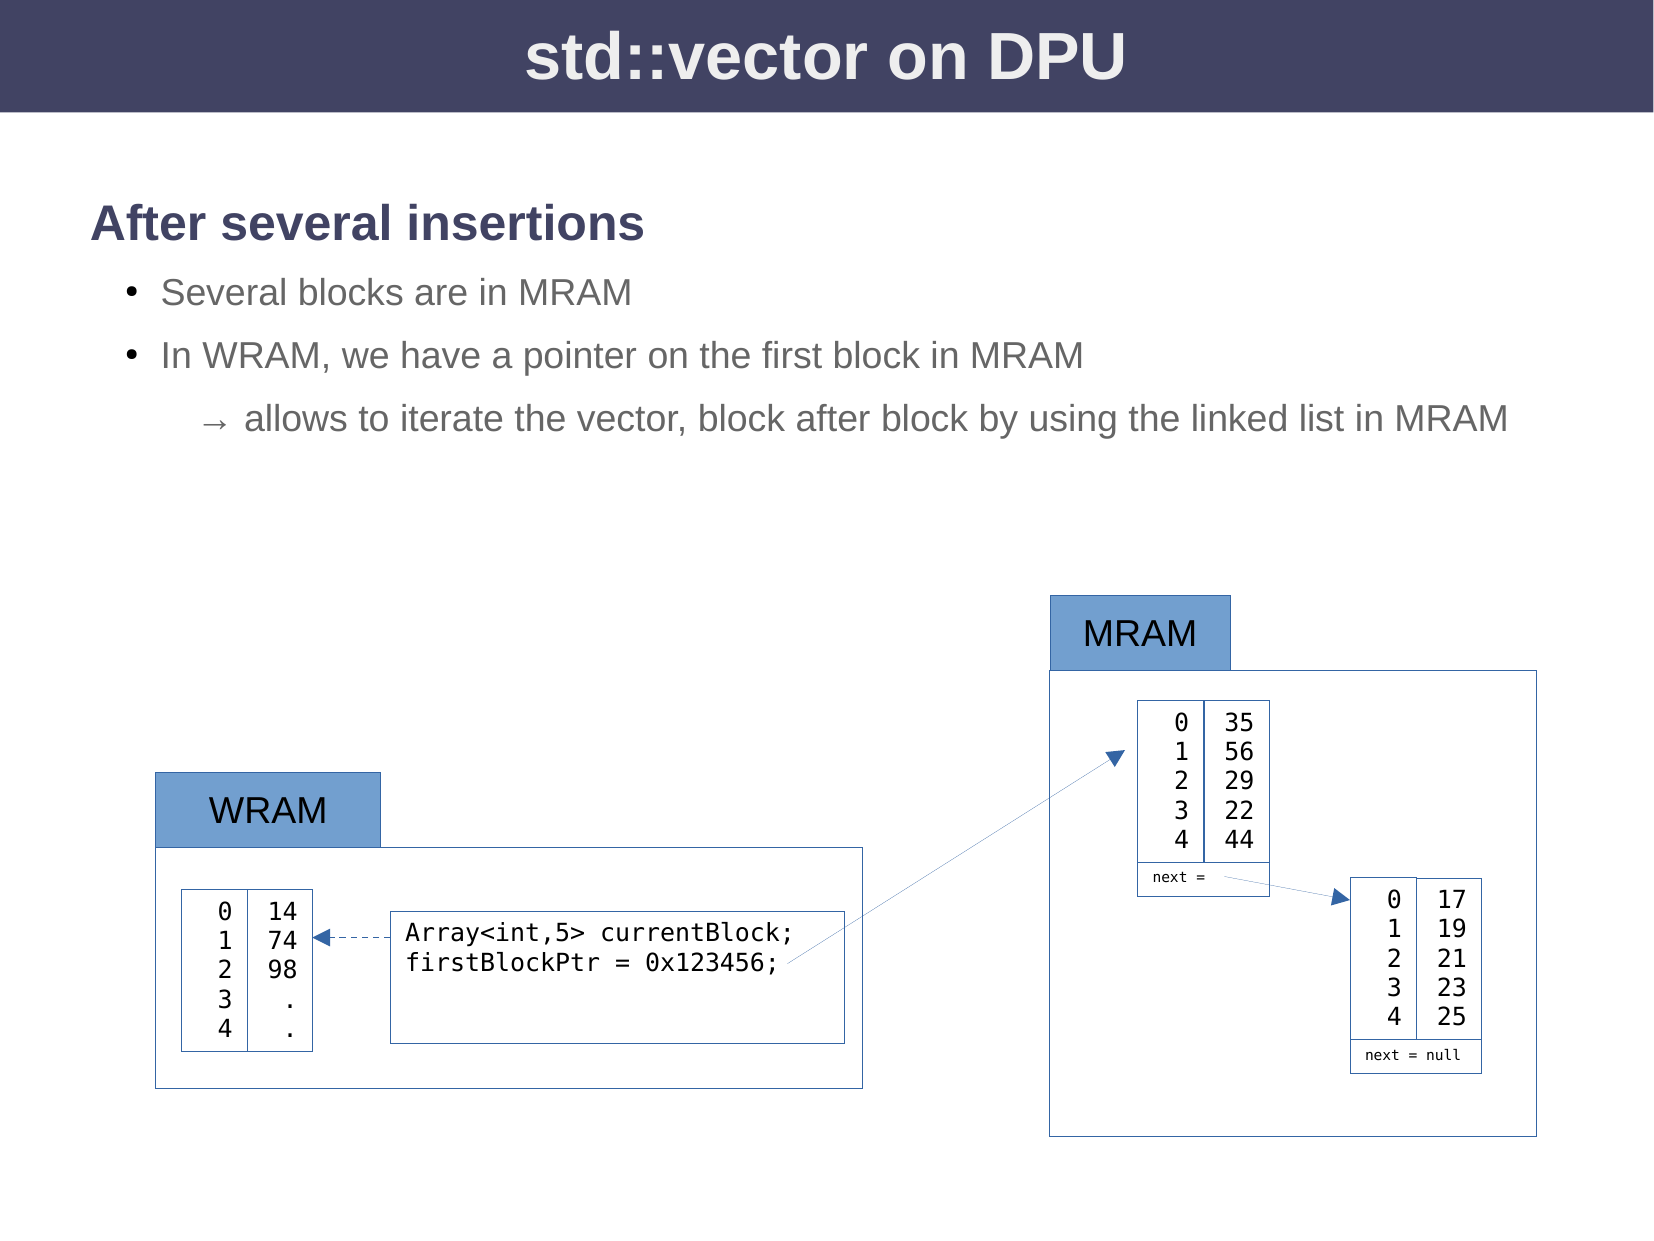

std::vector on DPU
After several insertions
Several blocks are in MRAM
In WRAM, we have a pointer on the first block in MRAM
→ allows to iterate the vector, block after block by using the linked list in MRAM
MRAM
0
1
2
3
4
35
56
29
22
44
WRAM
next =
0
1
2
3
4
17
19
21
23
25
0
1
2
3
4
14
74
98
.
.
Array<int,5> currentBlock;
firstBlockPtr = 0x123456;
next = null